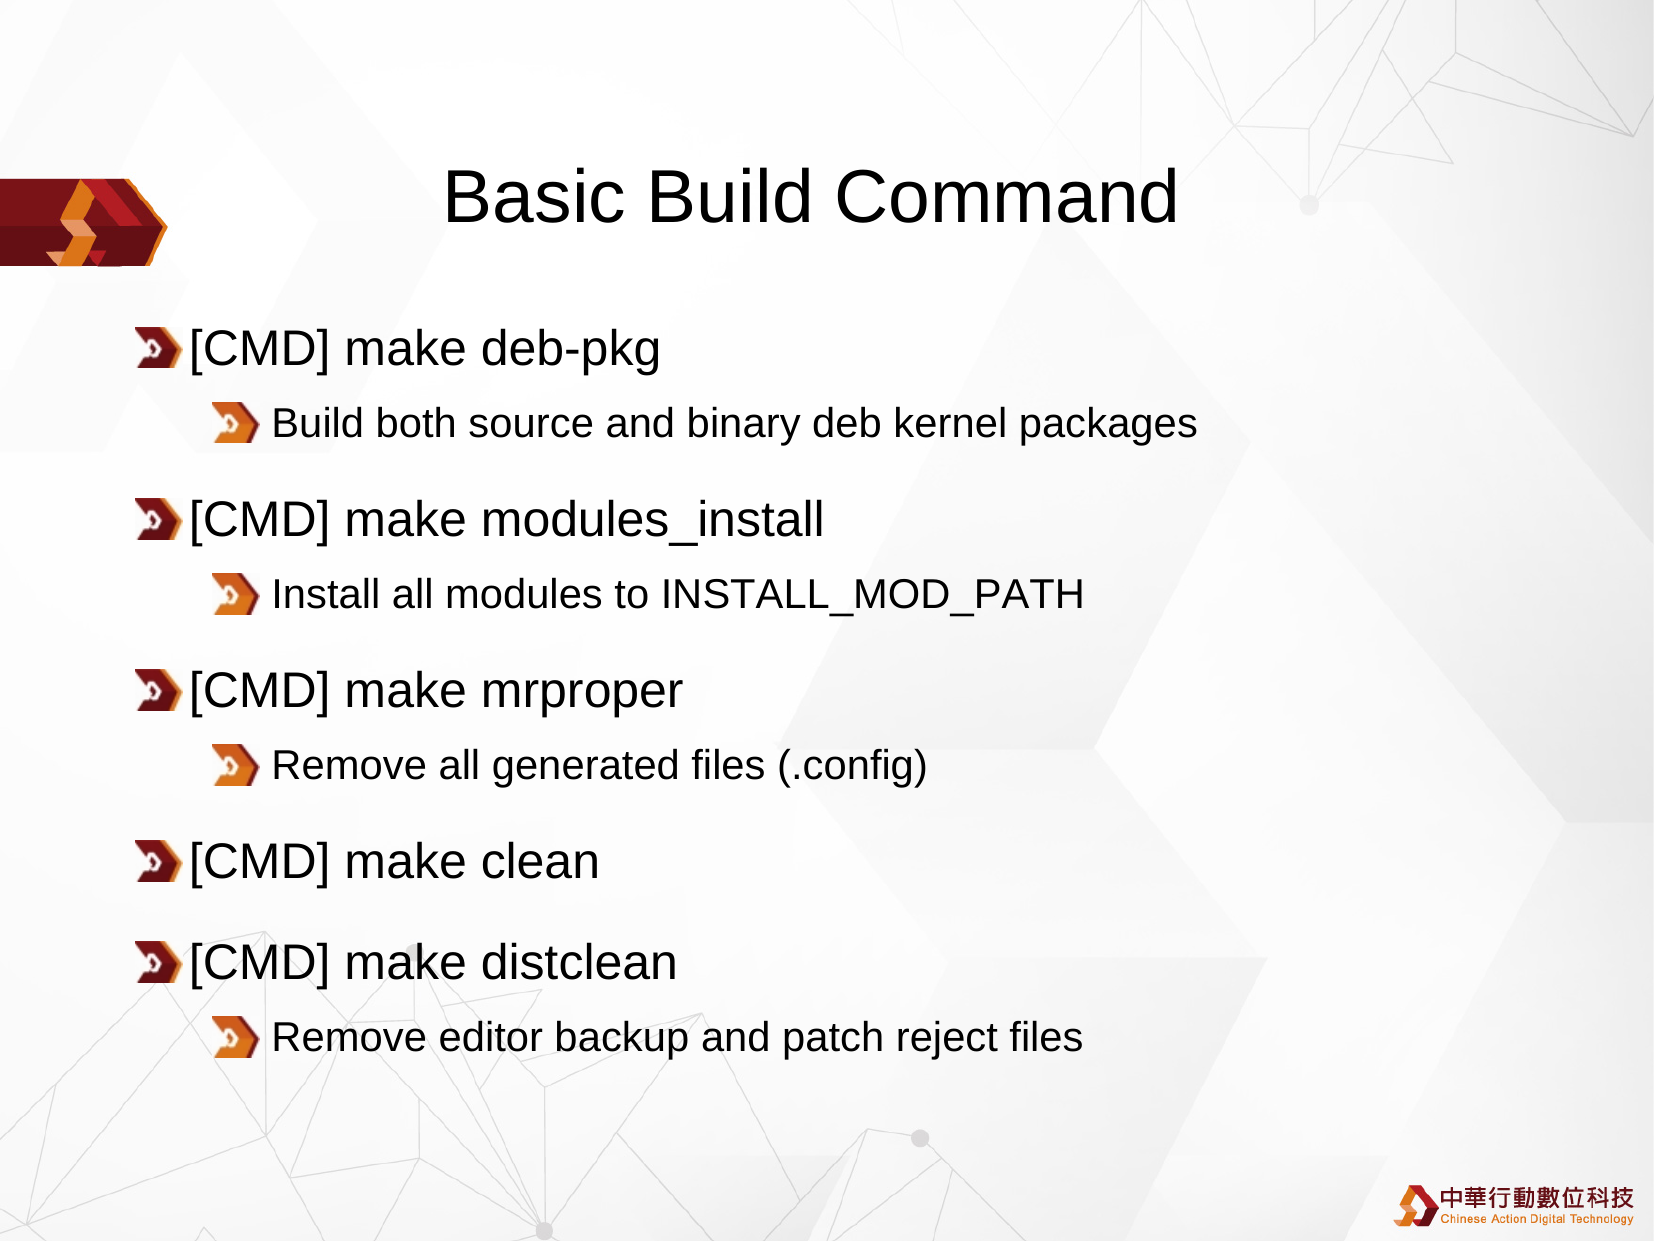

# Basic Build Command
[CMD] make deb-pkg
 Build both source and binary deb kernel packages
[CMD] make modules_install
 Install all modules to INSTALL_MOD_PATH
[CMD] make mrproper
 Remove all generated files (.config)
[CMD] make clean
[CMD] make distclean
 Remove editor backup and patch reject files